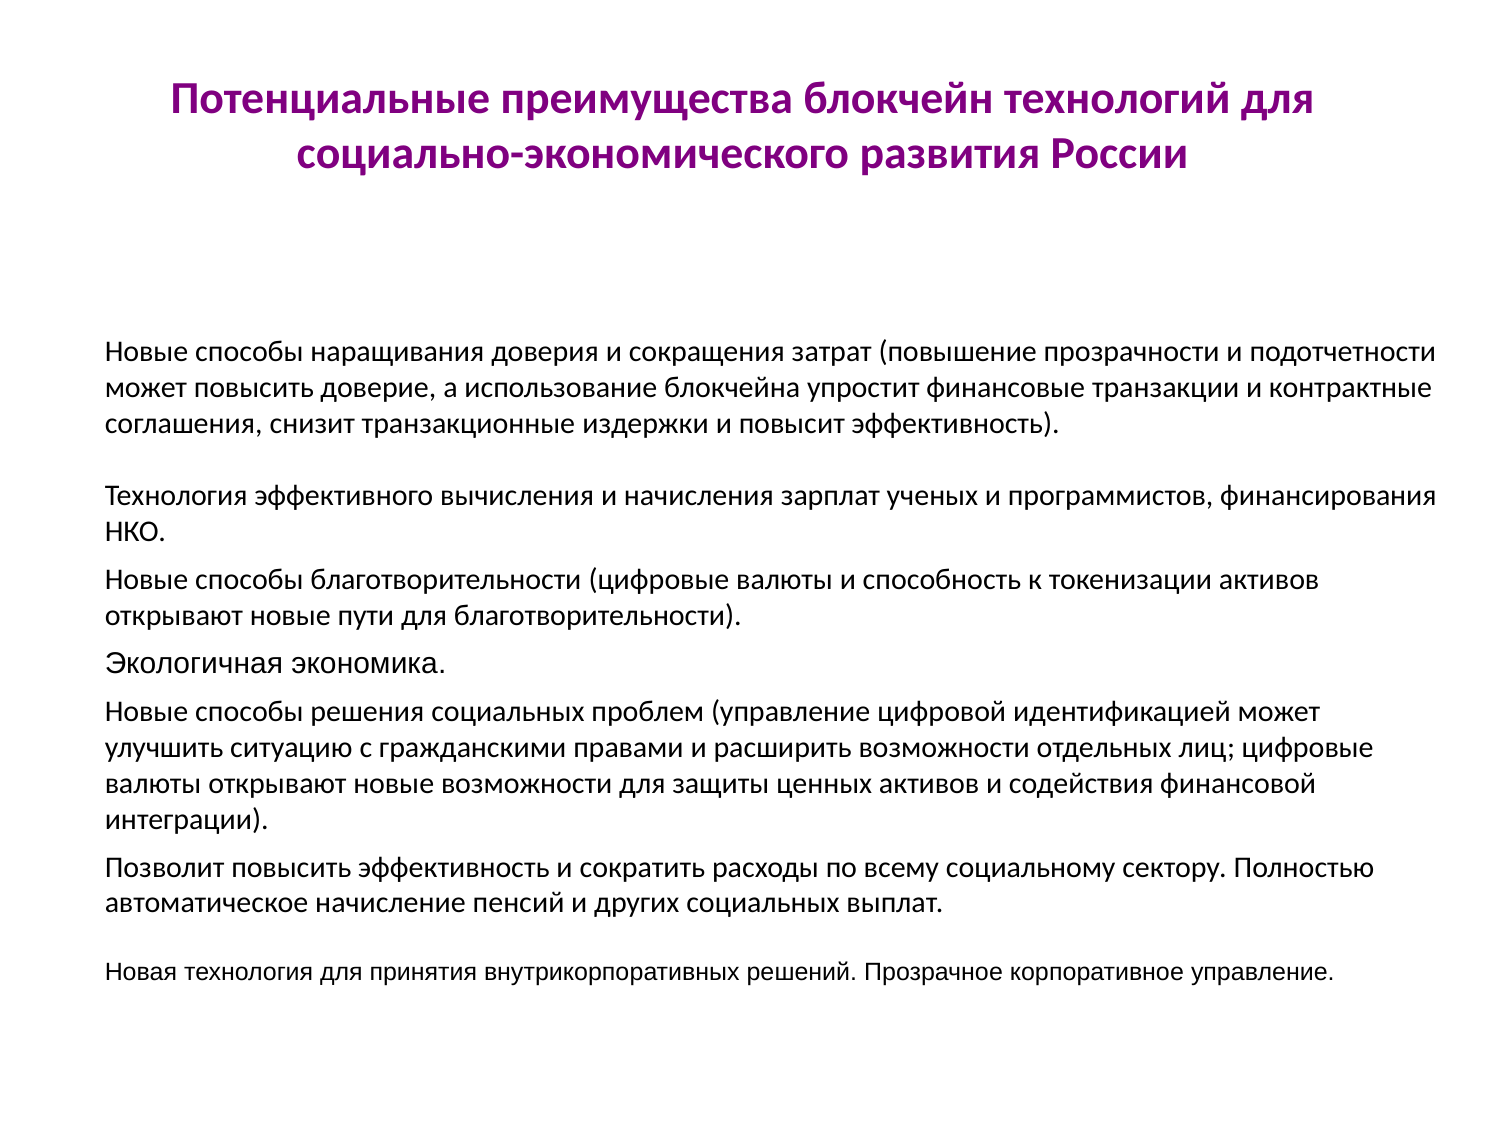

Потенциальные преимущества блокчейн технологий для социально-экономического развития России
Новые способы наращивания доверия и сокращения затрат (повышение прозрачности и подотчетности может повысить доверие, а использование блокчейна упростит финансовые транзакции и контрактные соглашения, снизит транзакционные издержки и повысит эффективность).
Технология эффективного вычисления и начисления зарплат ученых и программистов, финансирования НКО.
Новые способы благотворительности (цифровые валюты и способность к токенизации активов открывают новые пути для благотворительности).
Экологичная экономика.
Новые способы решения социальных проблем (управление цифровой идентификацией может улучшить ситуацию с гражданскими правами и расширить возможности отдельных лиц; цифровые валюты открывают новые возможности для защиты ценных активов и содействия финансовой интеграции).
Позволит повысить эффективность и сократить расходы по всему социальному сектору. Полностью автоматическое начисление пенсий и других социальных выплат.
Новая технология для принятия внутрикорпоративных решений. Прозрачное корпоративное управление.